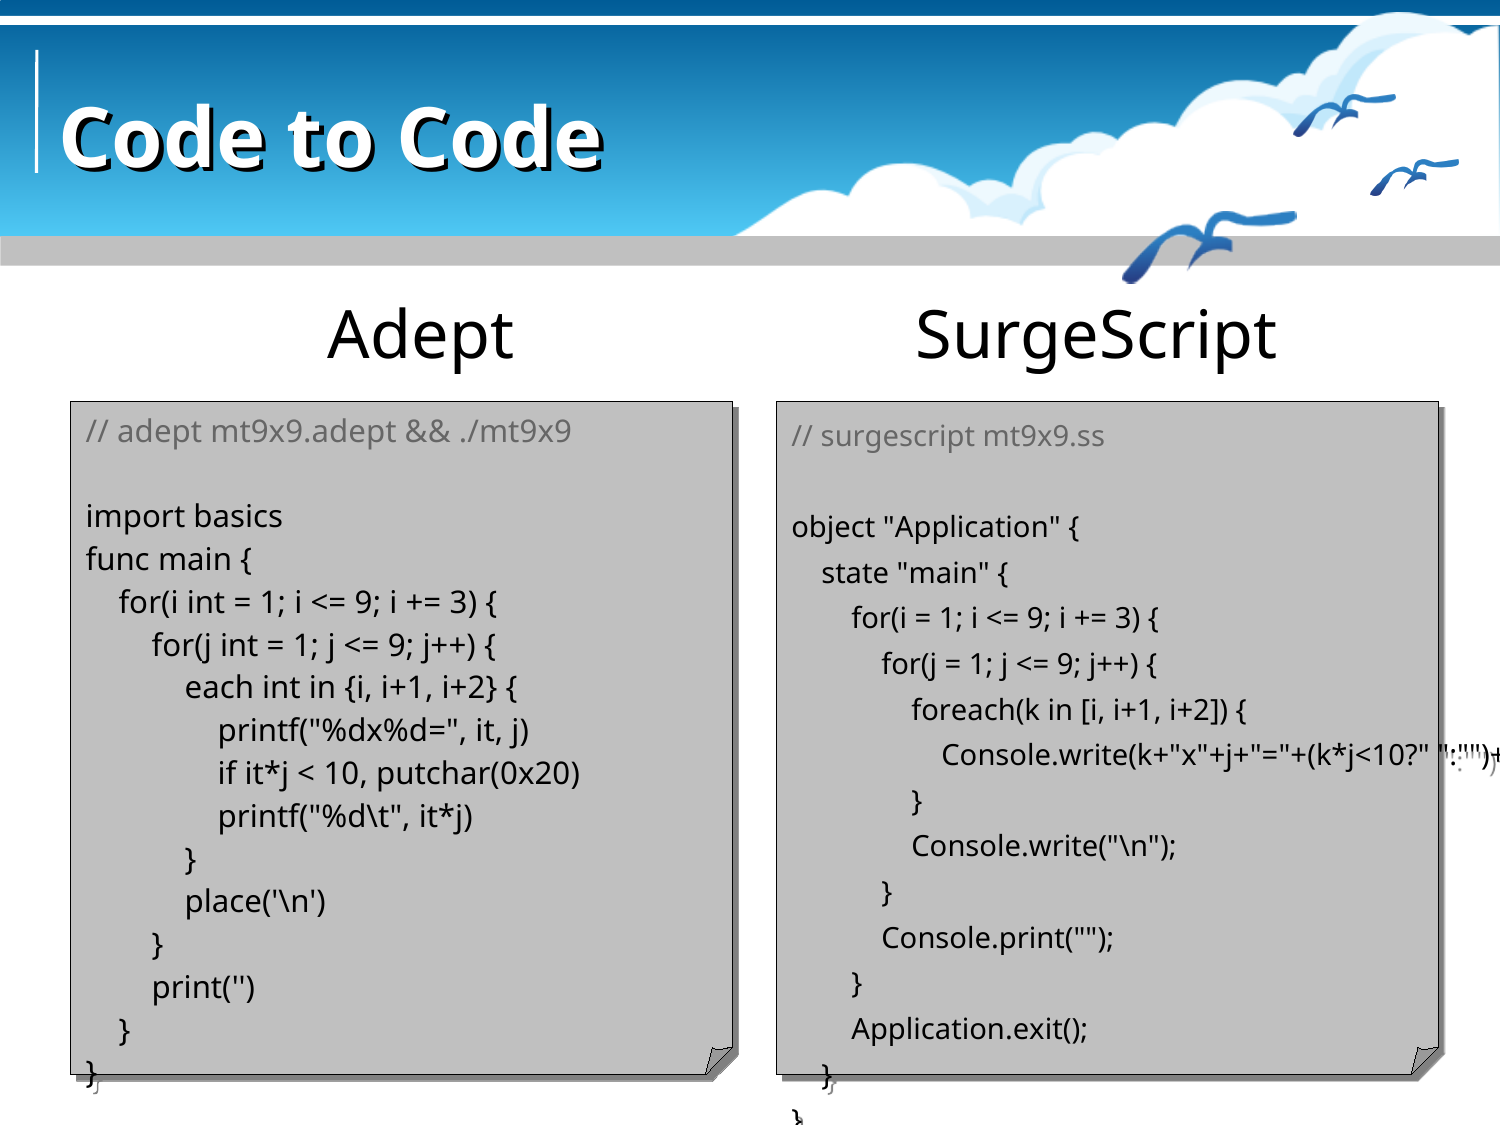

# Code to Code
Adept
SurgeScript
// adept mt9x9.adept && ./mt9x9
import basics
func main {
 for(i int = 1; i <= 9; i += 3) {
 for(j int = 1; j <= 9; j++) {
 each int in {i, i+1, i+2} {
 printf("%dx%d=", it, j)
 if it*j < 10, putchar(0x20)
 printf("%d\t", it*j)
 }
 place('\n')
 }
 print('')
 }
}
// surgescript mt9x9.ss
object "Application" {
 state "main" {
 for(i = 1; i <= 9; i += 3) {
 for(j = 1; j <= 9; j++) {
 foreach(k in [i, i+1, i+2]) {
 Console.write(k+"x"+j+"="+(k*j<10?" ":"")+k*j+"\t");
 }
 Console.write("\n");
 }
 Console.print("");
 }
 Application.exit();
 }
}